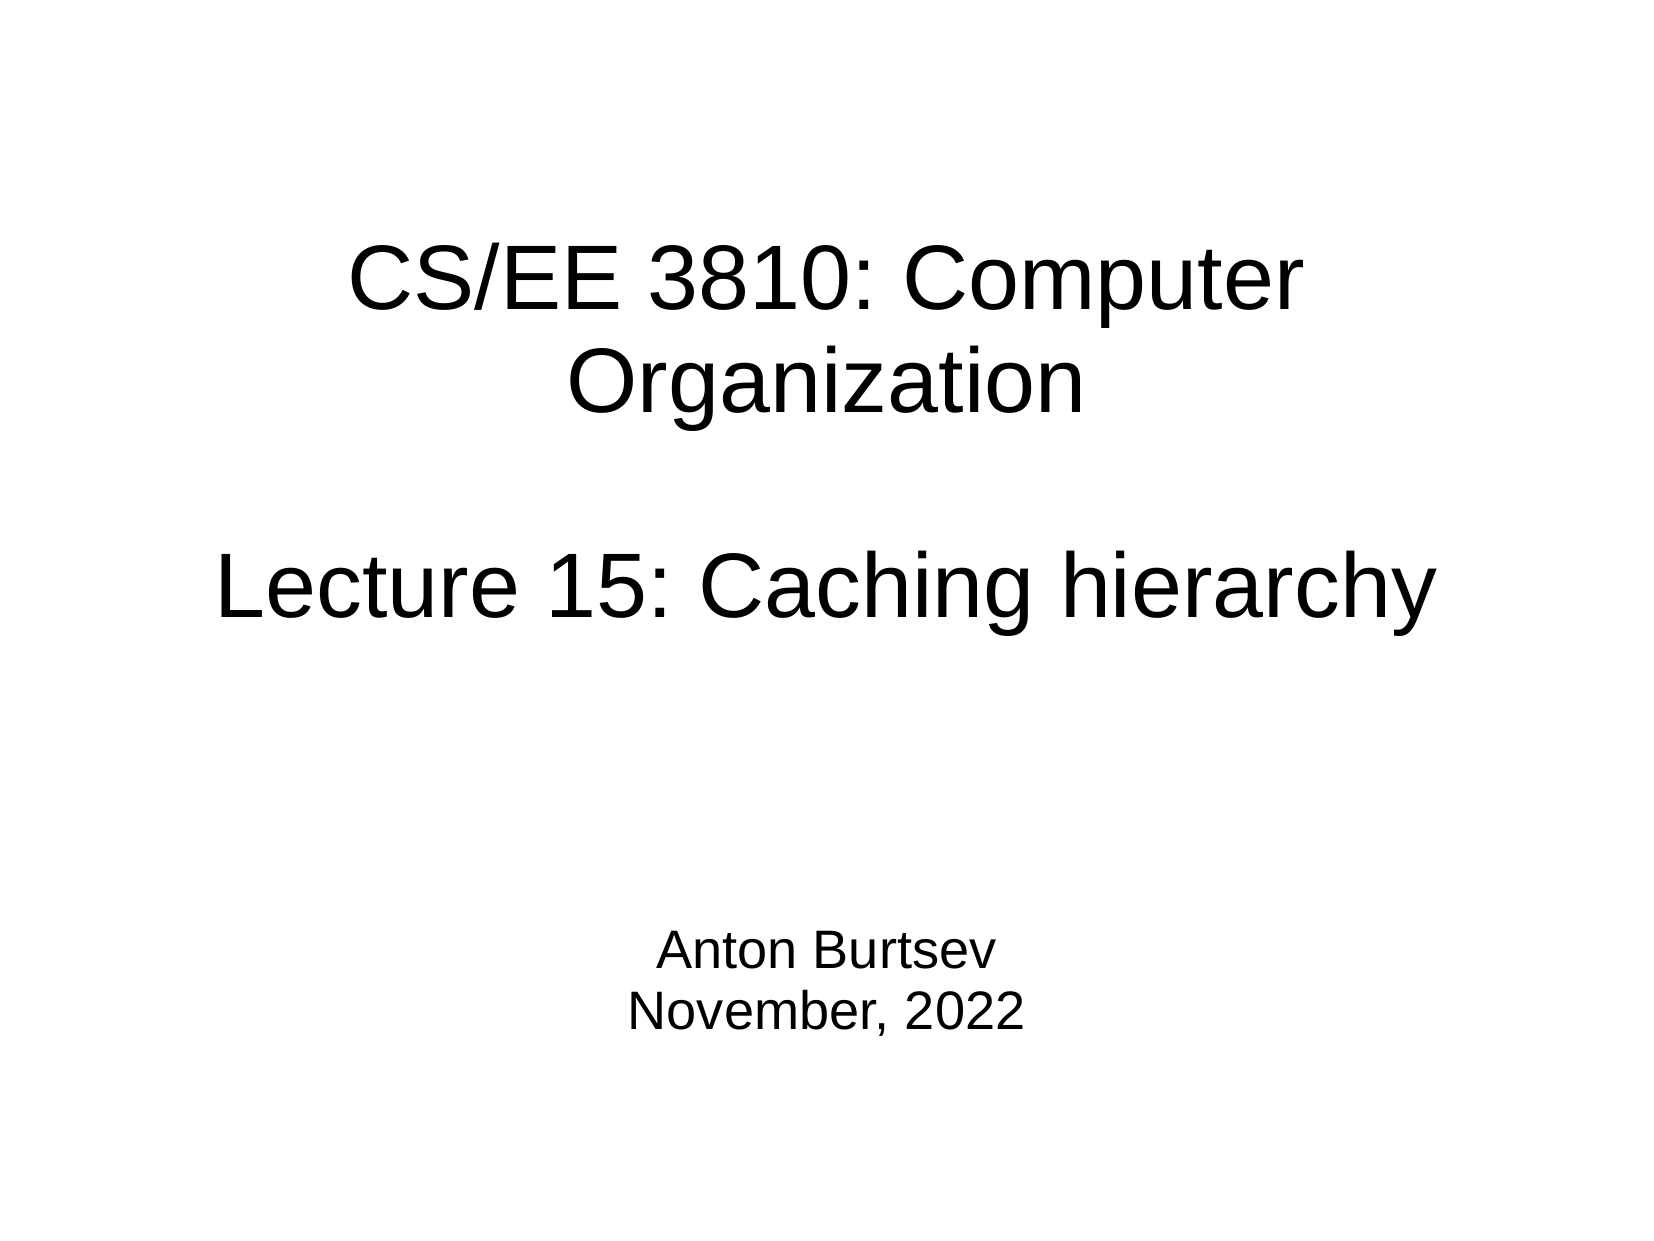

# CS/EE 3810: Computer Organization Lecture 15: Caching hierarchy
Anton Burtsev
November, 2022